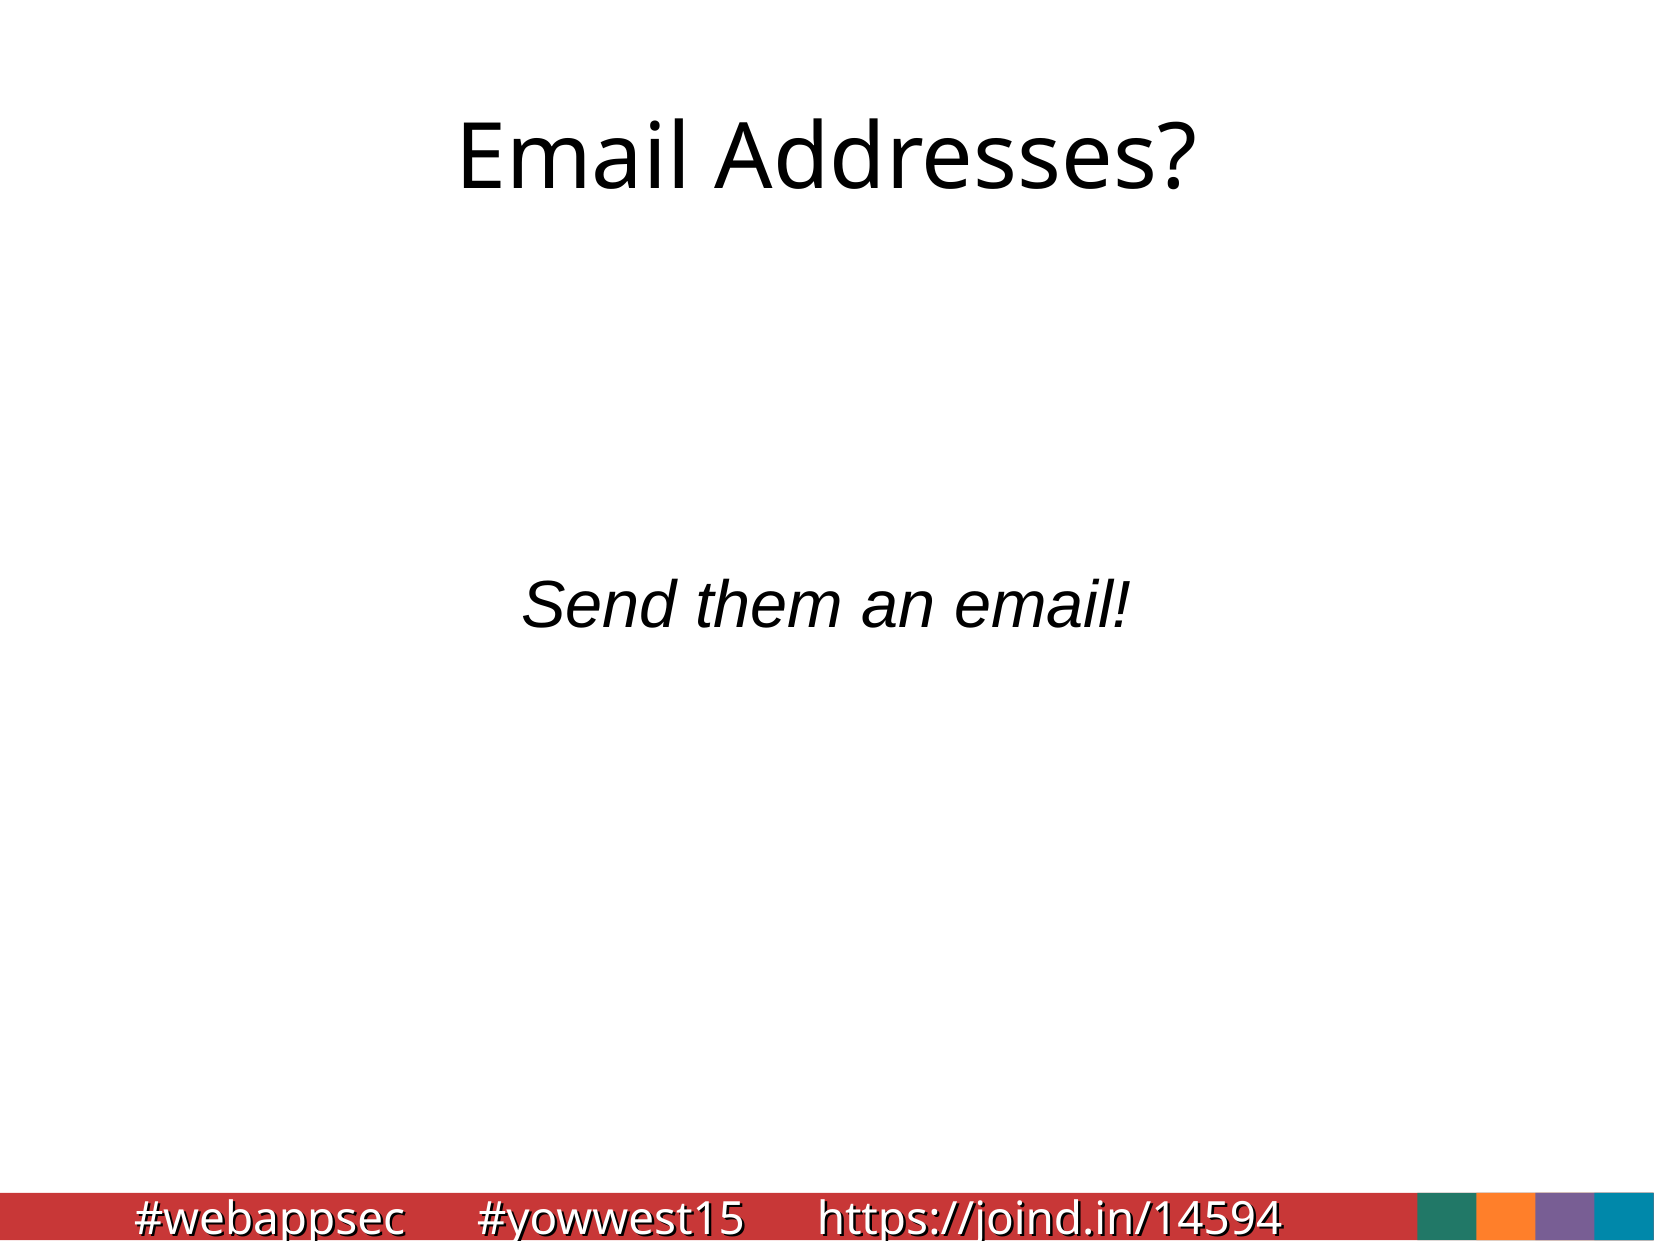

# Email Addresses?
Send them an email!